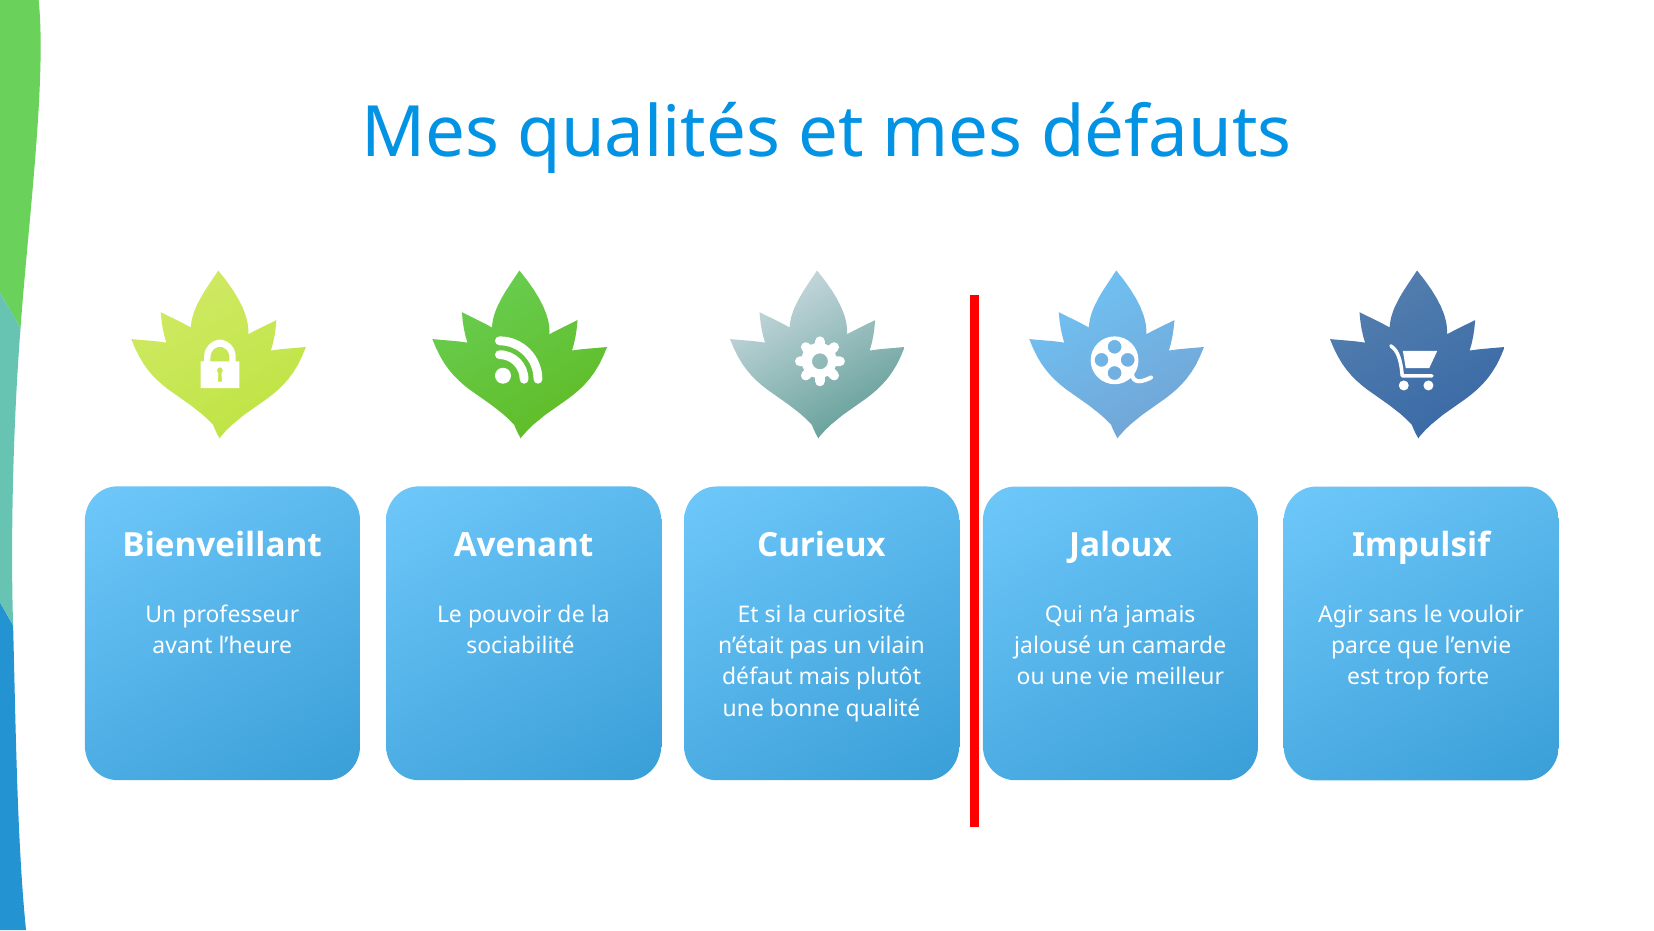

Mes qualités et mes défauts
Bienveillant
Un professeur avant l’heure
Avenant
Le pouvoir de la sociabilité
Curieux
Et si la curiosité n’était pas un vilain défaut mais plutôt une bonne qualité
Jaloux
Qui n’a jamais jalousé un camarde ou une vie meilleur
Impulsif
Agir sans le vouloir parce que l’envie est trop forte